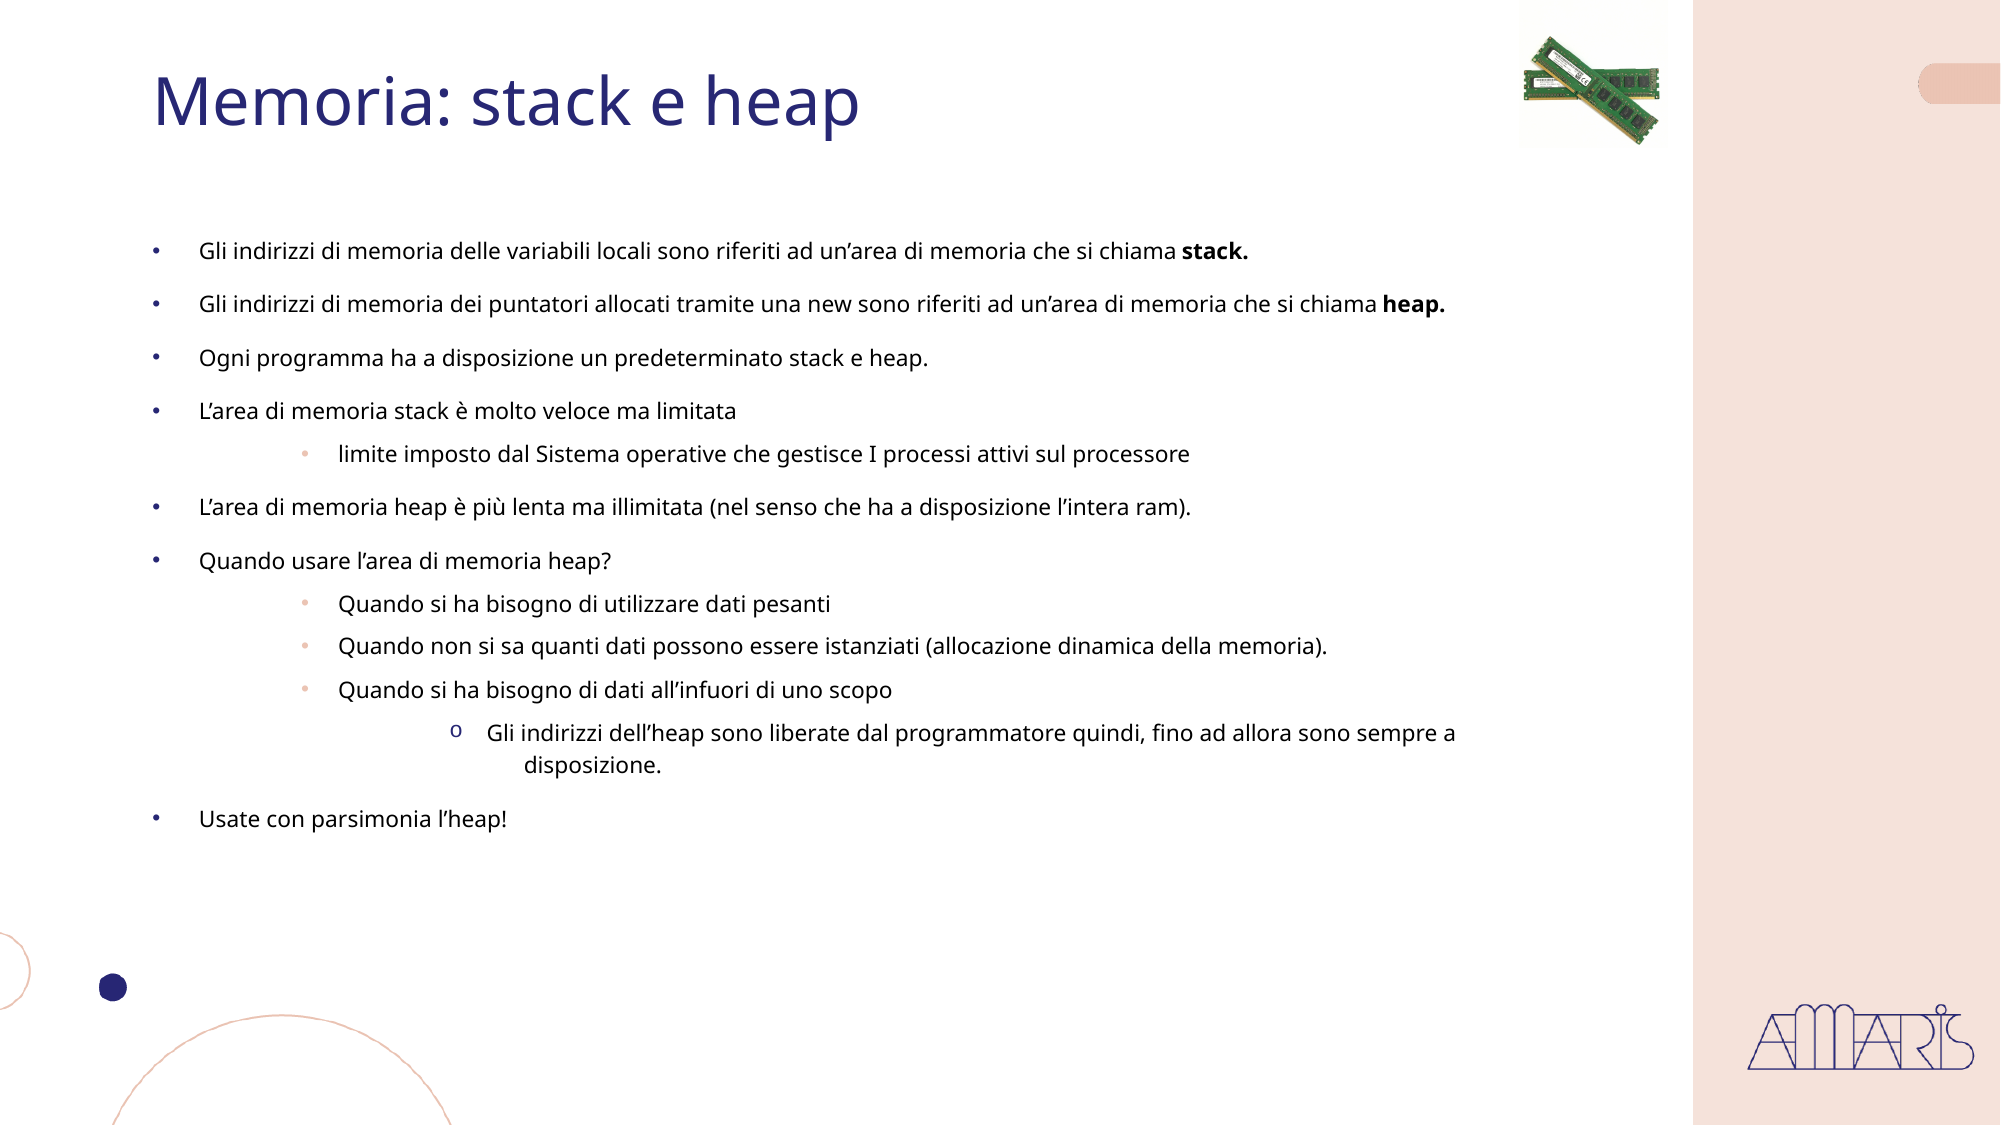

Memoria: stack e heap
# Gli indirizzi di memoria delle variabili locali sono riferiti ad un’area di memoria che si chiama stack.
Gli indirizzi di memoria dei puntatori allocati tramite una new sono riferiti ad un’area di memoria che si chiama heap.
Ogni programma ha a disposizione un predeterminato stack e heap.
L’area di memoria stack è molto veloce ma limitata
limite imposto dal Sistema operative che gestisce I processi attivi sul processore
L’area di memoria heap è più lenta ma illimitata (nel senso che ha a disposizione l’intera ram).
Quando usare l’area di memoria heap?
Quando si ha bisogno di utilizzare dati pesanti
Quando non si sa quanti dati possono essere istanziati (allocazione dinamica della memoria).
Quando si ha bisogno di dati all’infuori di uno scopo
Gli indirizzi dell’heap sono liberate dal programmatore quindi, fino ad allora sono sempre a disposizione.
Usate con parsimonia l’heap!